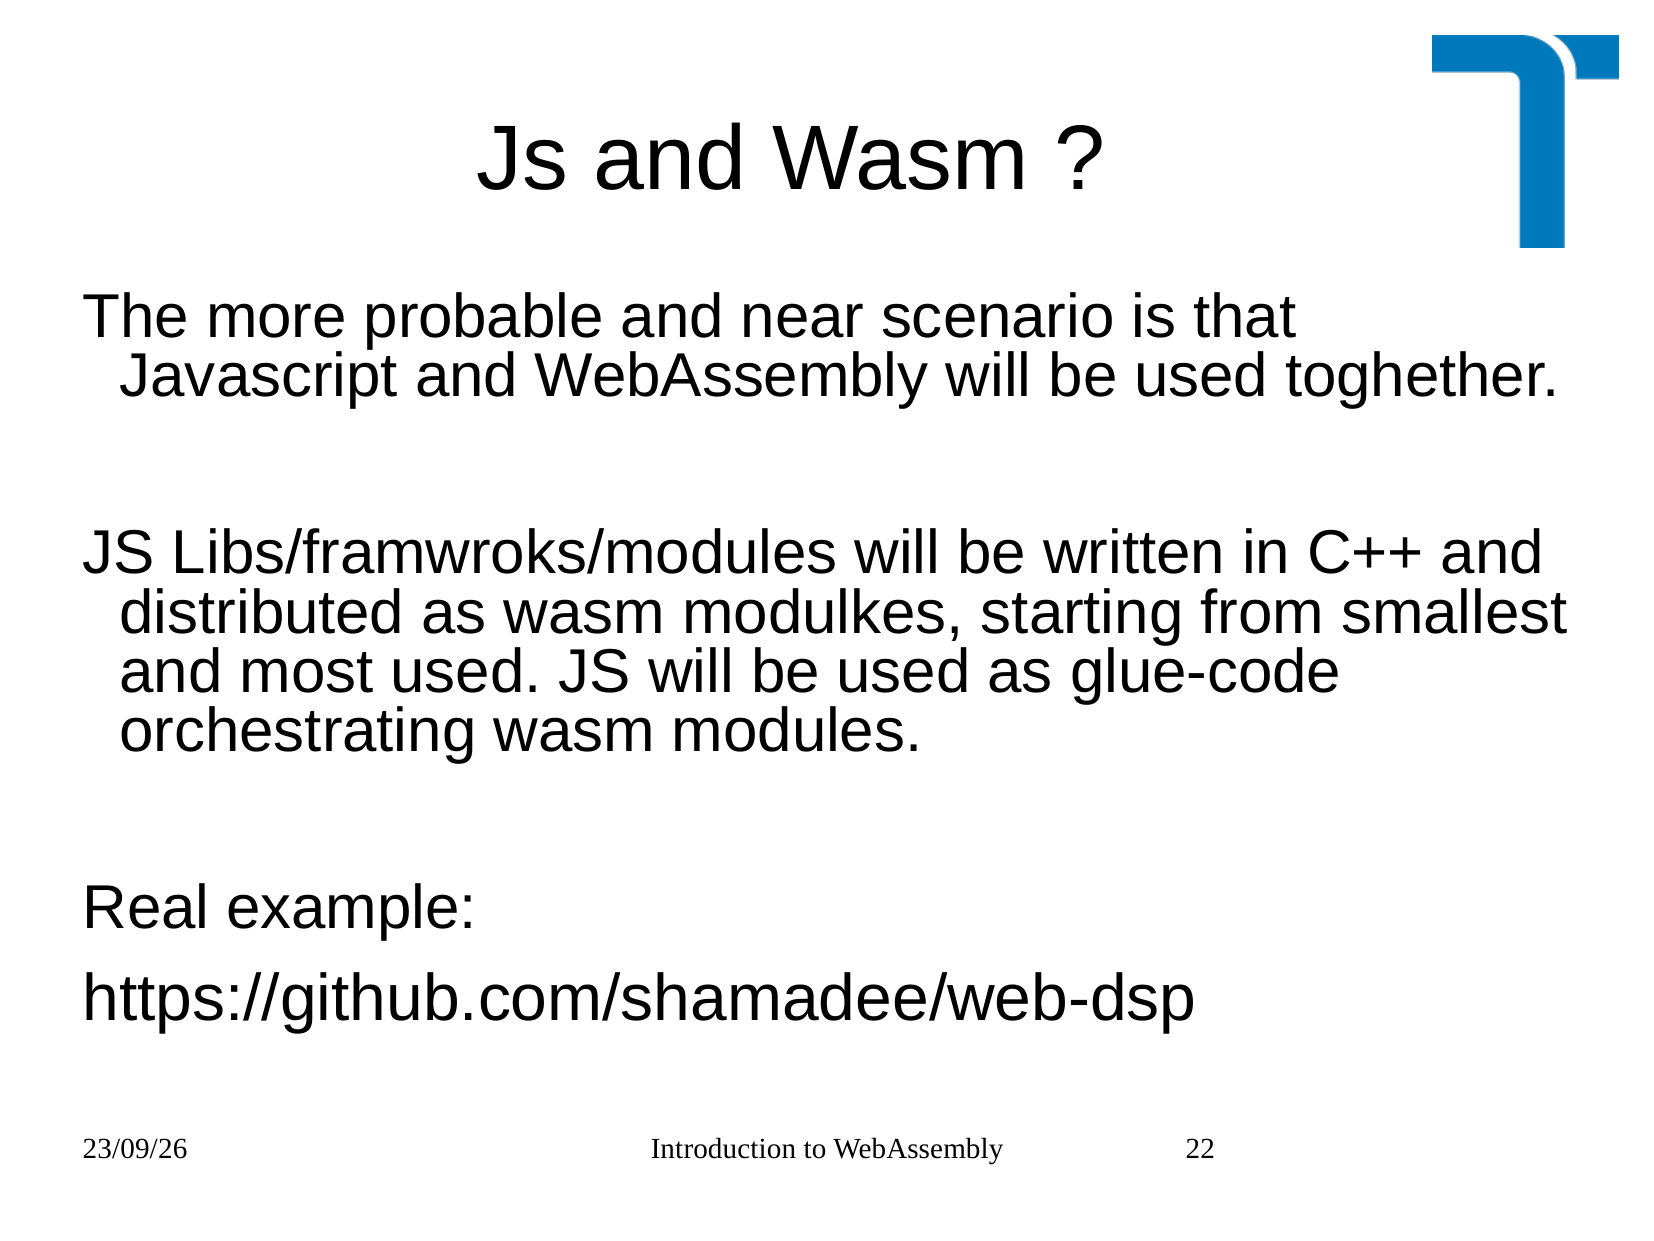

# Js and Wasm ?
The more probable and near scenario is that Javascript and WebAssembly will be used toghether.
JS Libs/framwroks/modules will be written in C++ and distributed as wasm modulkes, starting from smallest and most used. JS will be used as glue-code orchestrating wasm modules.
Real example:
https://github.com/shamadee/web-dsp
Introduction to WebAssembly